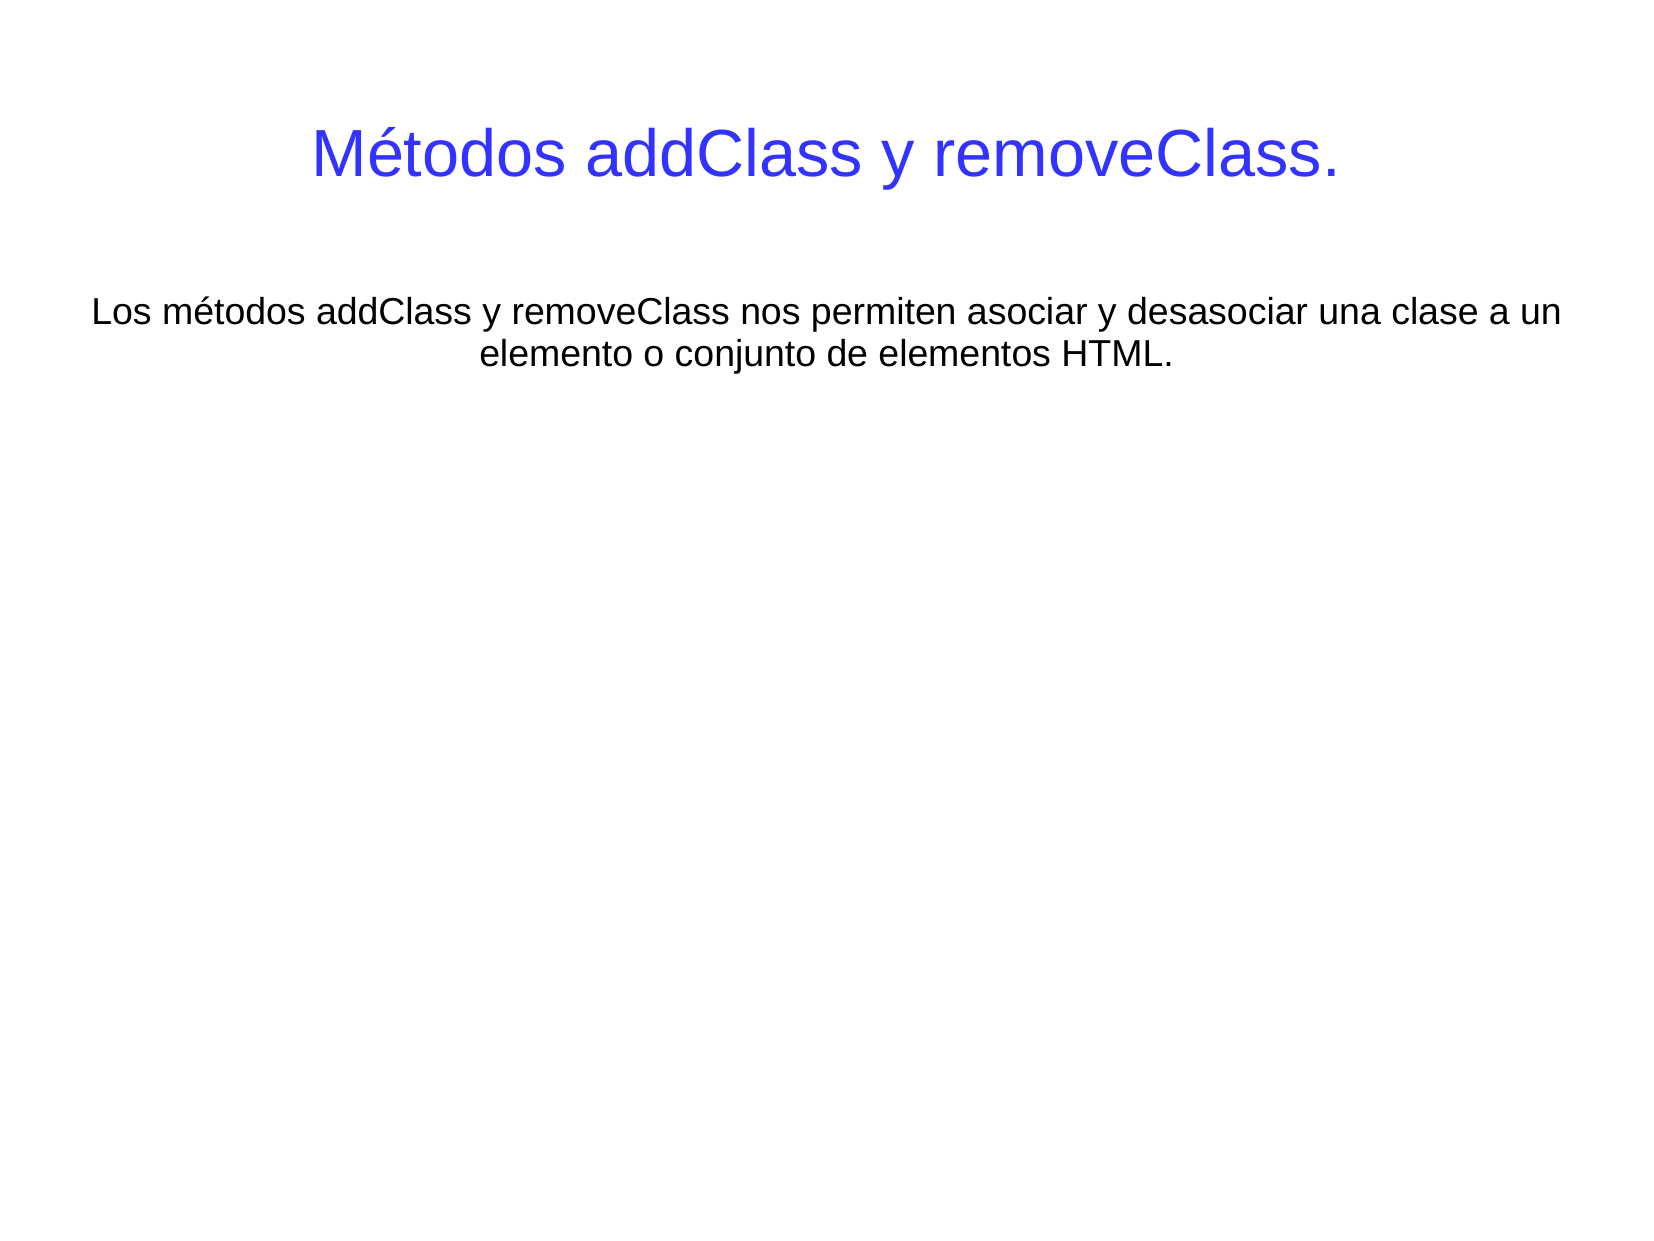

# Métodos addClass y removeClass.
Los métodos addClass y removeClass nos permiten asociar y desasociar una clase a un elemento o conjunto de elementos HTML.